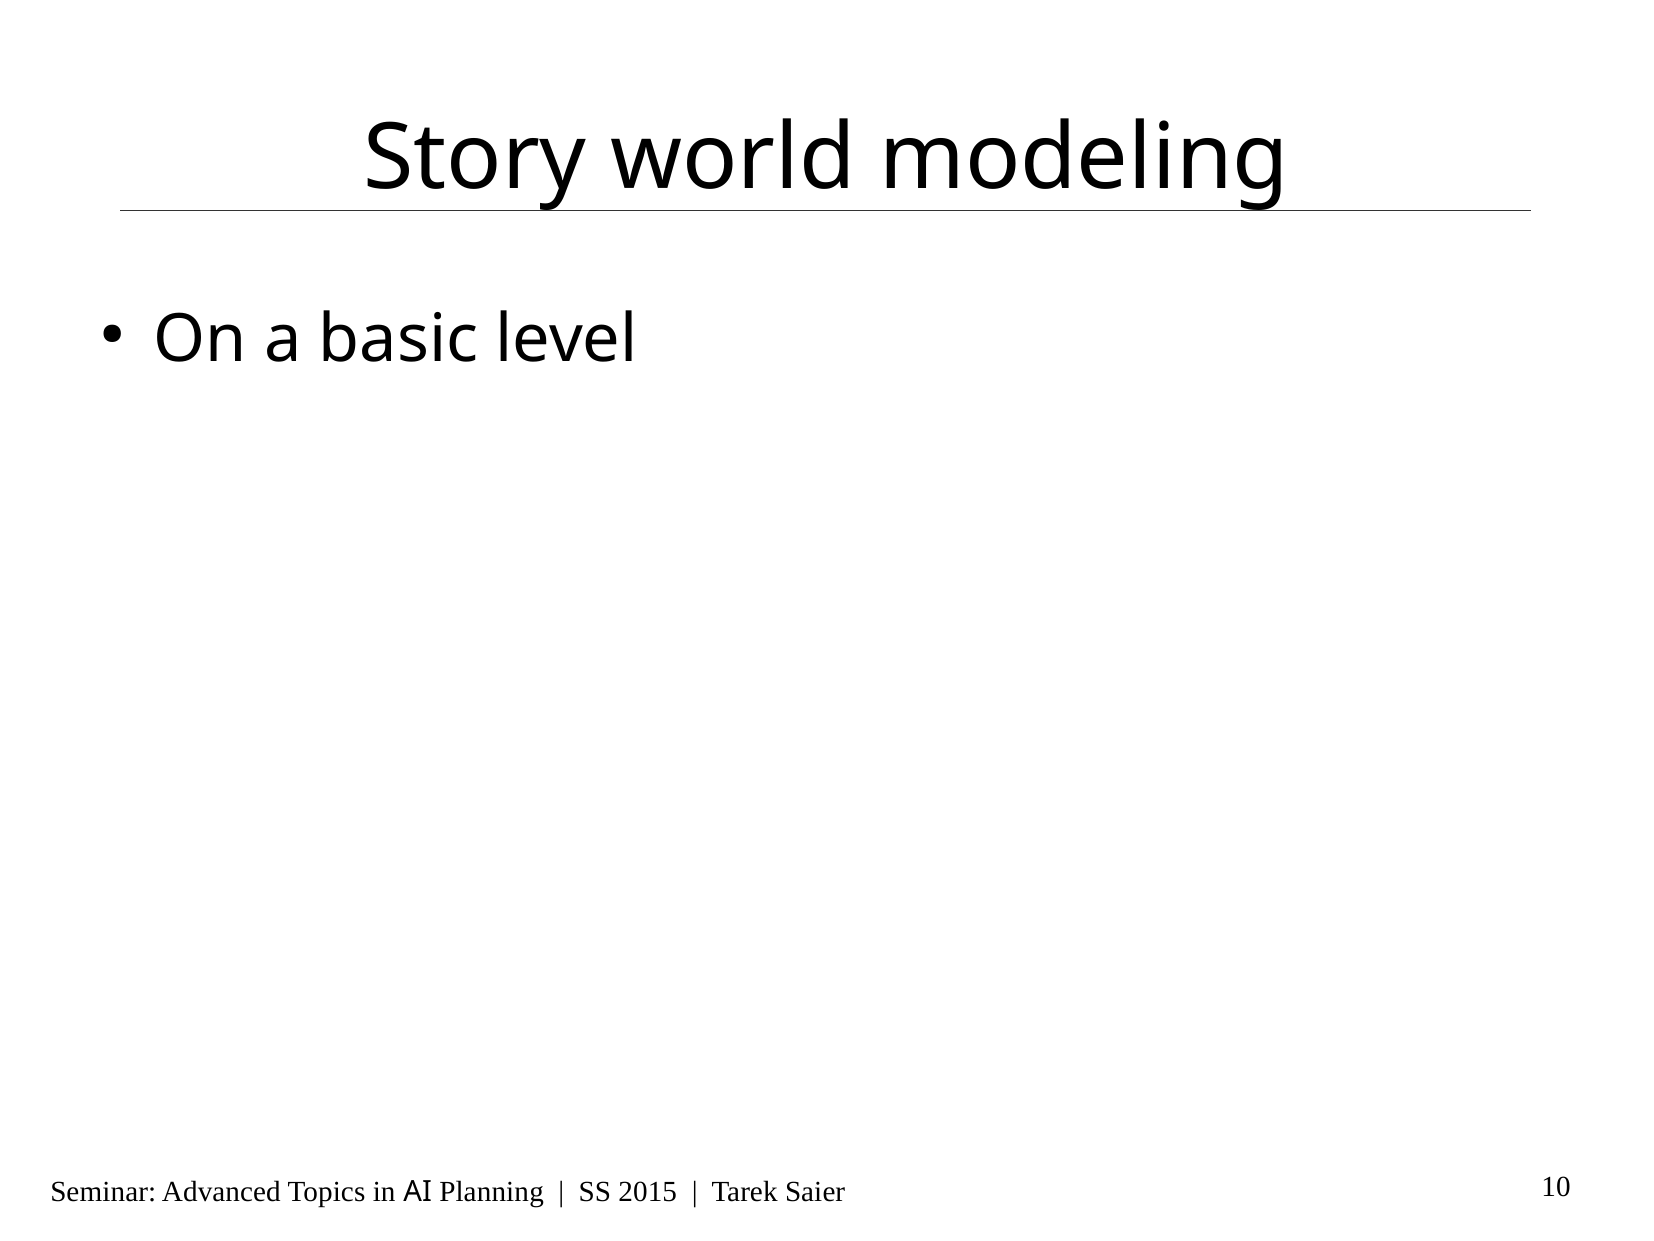

# Story world modeling
On a basic level
10